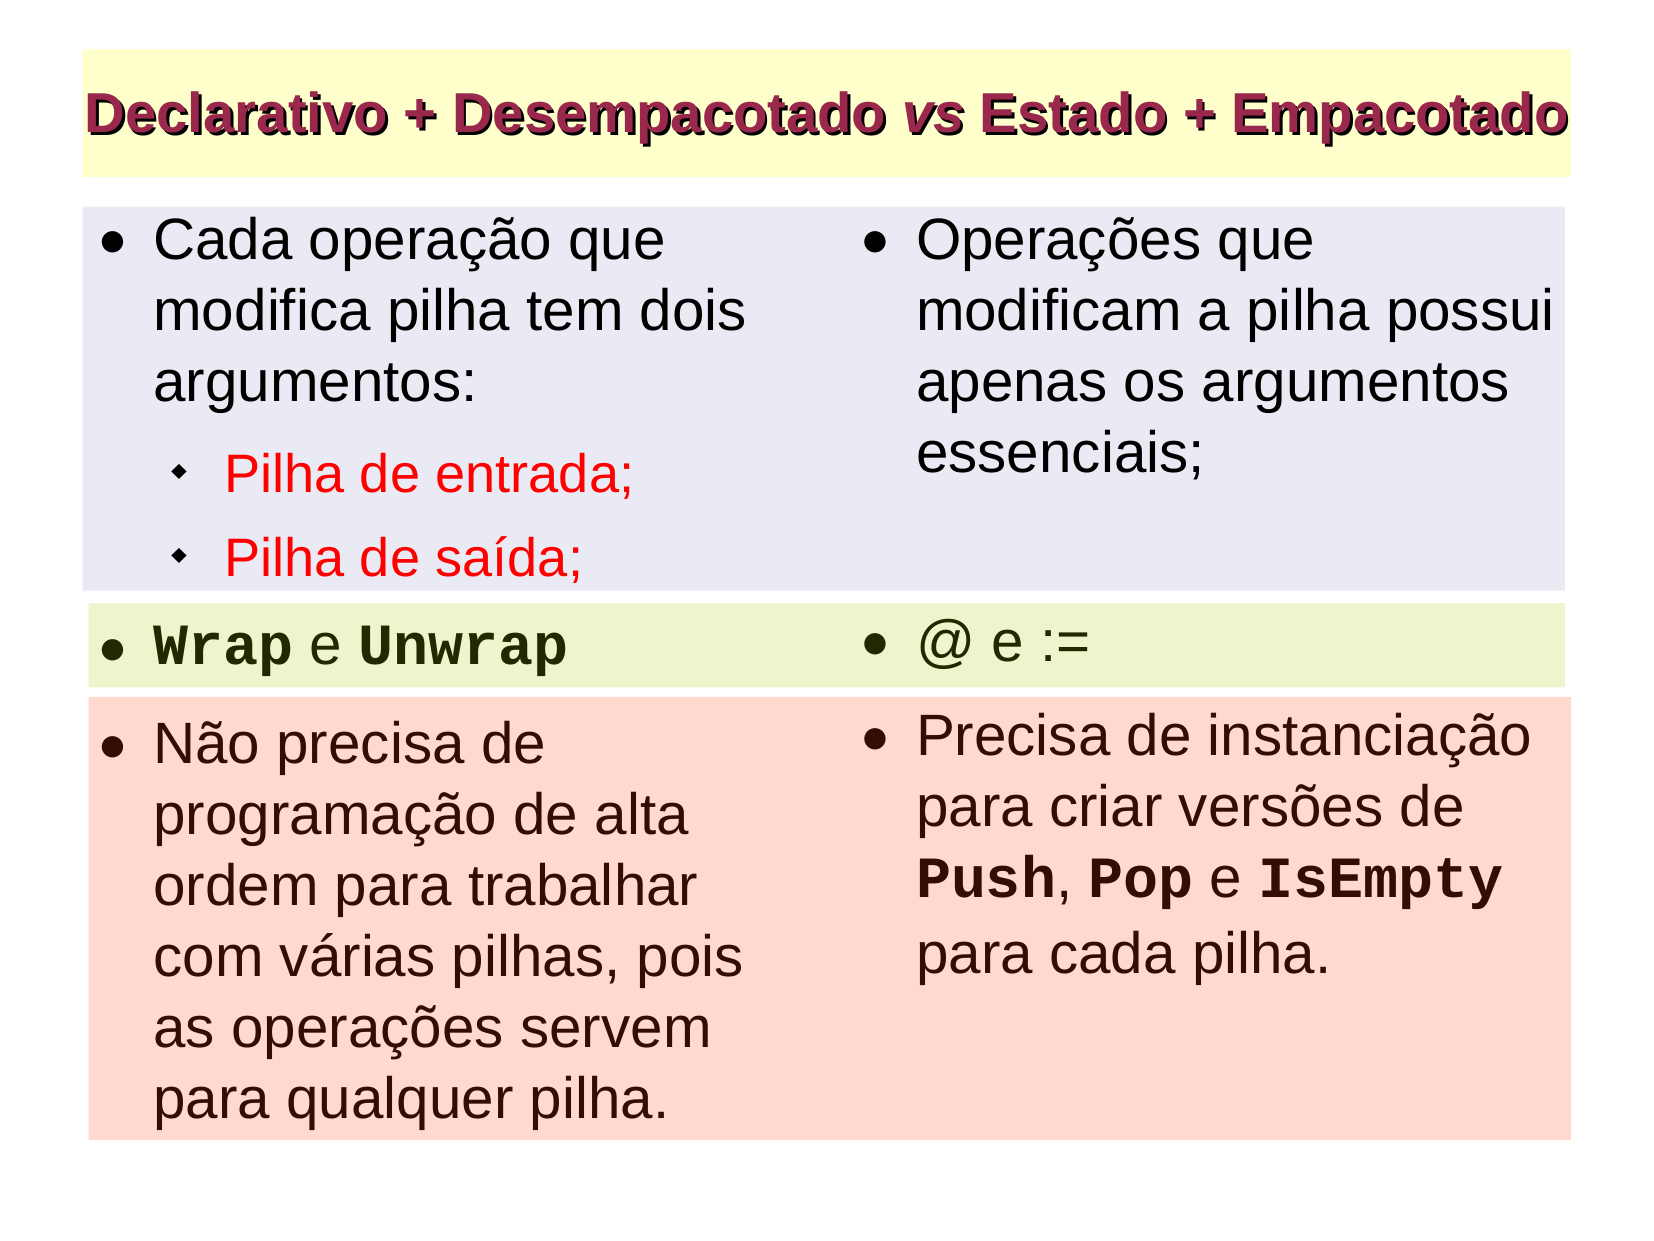

# Declarativo + Desempacotado vs Estado + Empacotado
Cada operação que modifica pilha tem dois argumentos:
Pilha de entrada;
Pilha de saída;
Wrap e Unwrap
Não precisa de programação de alta ordem para trabalhar com várias pilhas, pois as operações servem para qualquer pilha.
Operações que modificam a pilha possui apenas os argumentos essenciais;
@ e :=
Precisa de instanciação para criar versões de Push, Pop e IsEmpty para cada pilha.